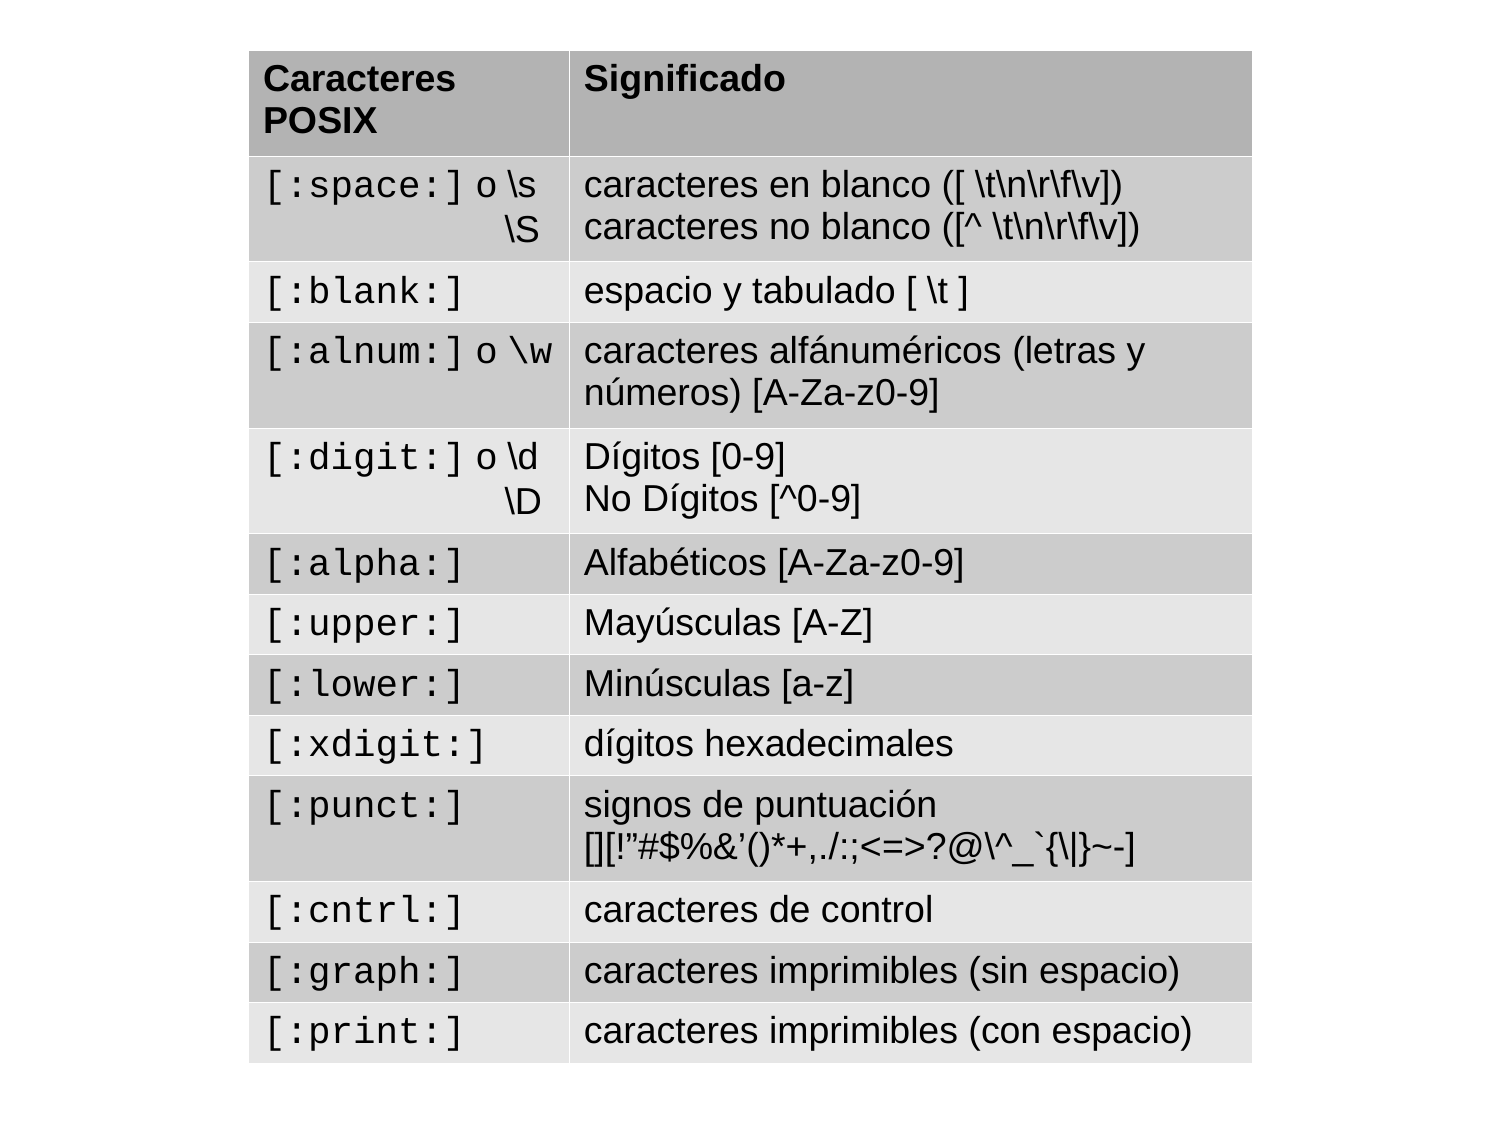

| Caracteres POSIX | Significado |
| --- | --- |
| [:space:] o \s \S | caracteres en blanco ([ \t\n\r\f\v]) caracteres no blanco ([^ \t\n\r\f\v]) |
| [:blank:] | espacio y tabulado [ \t ] |
| [:alnum:] o \w | caracteres alfánuméricos (letras y números) [A-Za-z0-9] |
| [:digit:] o \d \D | Dígitos [0-9] No Dígitos [^0-9] |
| [:alpha:] | Alfabéticos [A-Za-z0-9] |
| [:upper:] | Mayúsculas [A-Z] |
| [:lower:] | Minúsculas [a-z] |
| [:xdigit:] | dígitos hexadecimales |
| [:punct:] | signos de puntuación [][!”#$%&’()\*+,./:;<=>?@\^\_`{\|}~-] |
| [:cntrl:] | caracteres de control |
| [:graph:] | caracteres imprimibles (sin espacio) |
| [:print:] | caracteres imprimibles (con espacio) |